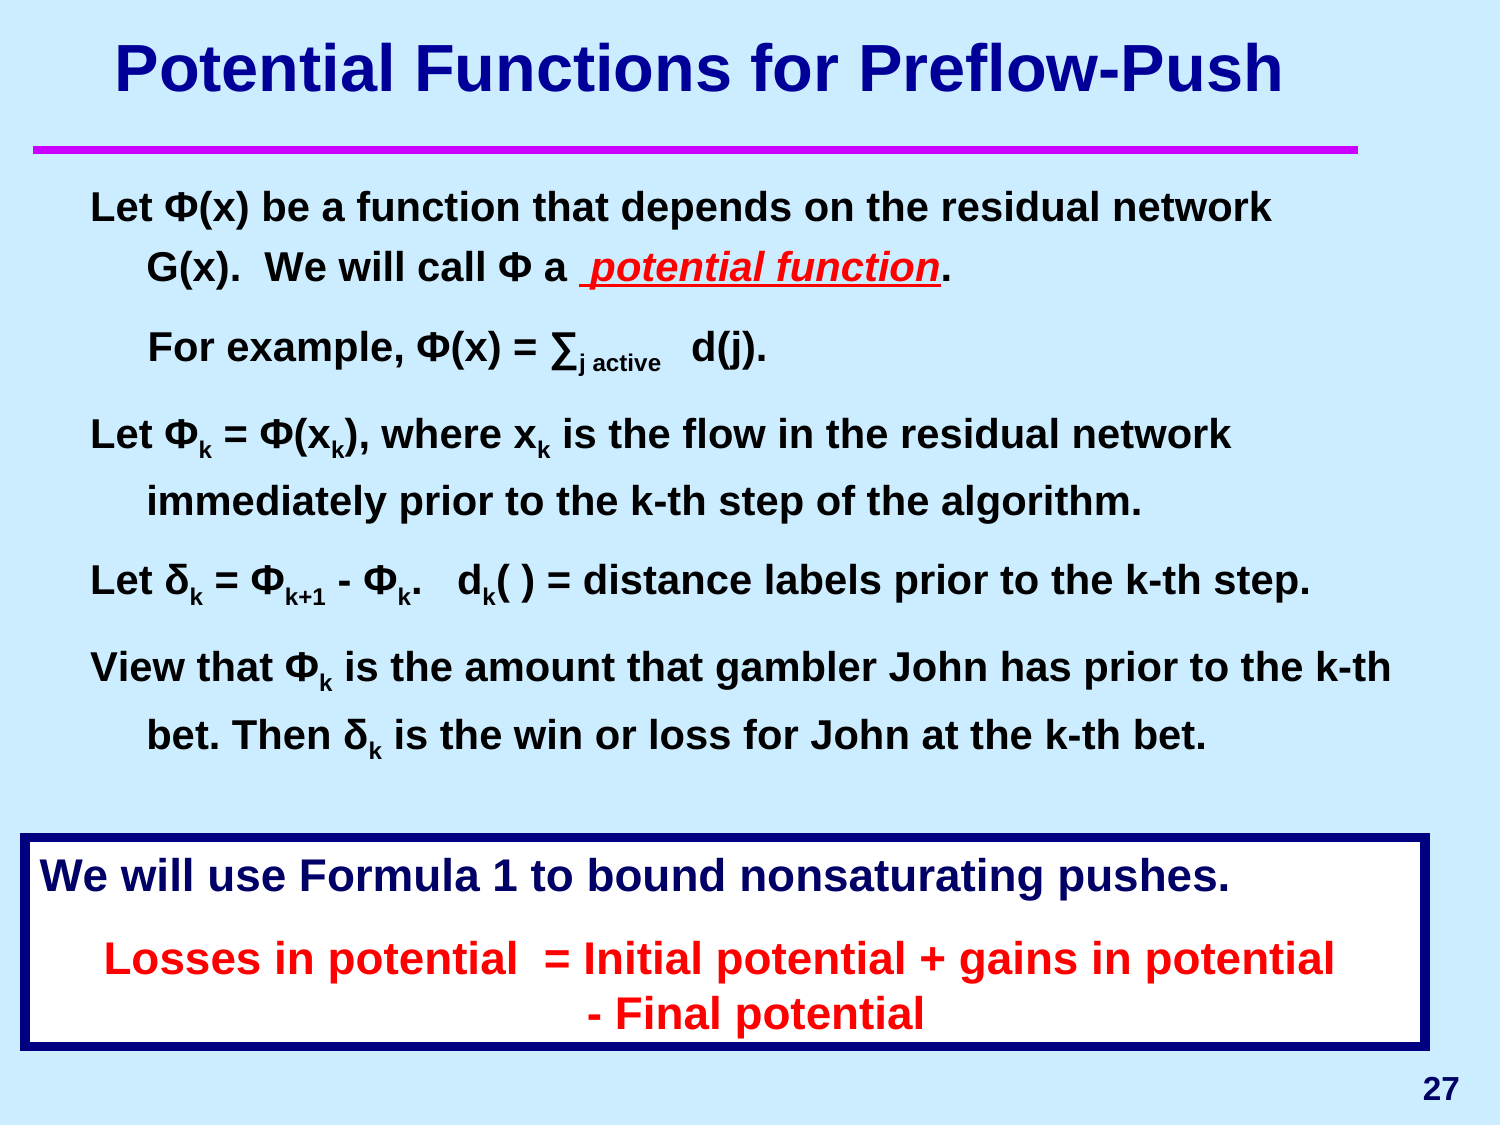

# Potential Functions for Preflow-Push
Let Φ(x) be a function that depends on the residual network
G(x). We will call Φ a potential function.
 For example, Φ(x) = ∑j active d(j).
Let Φk = Φ(xk), where xk is the flow in the residual network immediately prior to the k-th step of the algorithm.
Let δk = Φk+1 - Φk. dk( ) = distance labels prior to the k-th step.
View that Φk is the amount that gambler John has prior to the k-th bet. Then δk is the win or loss for John at the k-th bet.
We will use Formula 1 to bound nonsaturating pushes.
 Losses in potential = Initial potential + gains in potential
 - Final potential